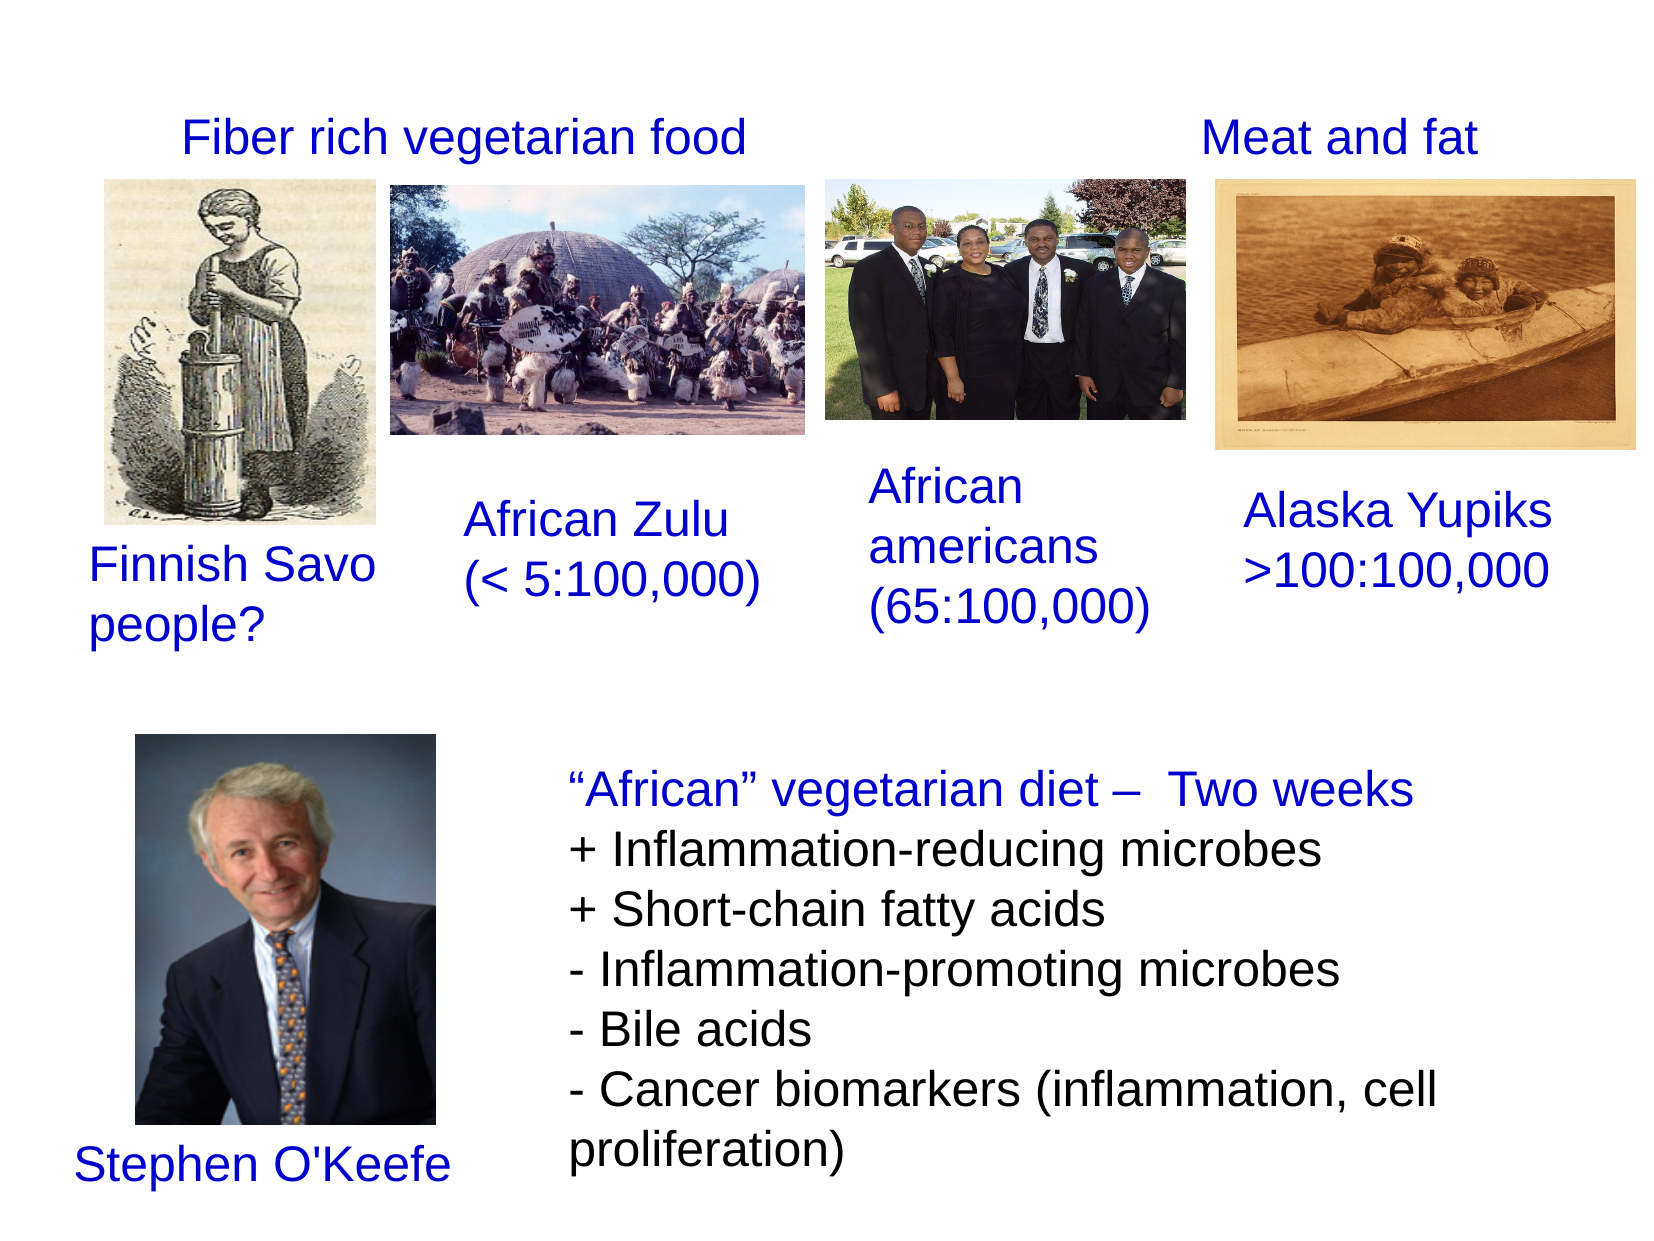

Fiber rich vegetarian food
Meat and fat
African americans (65:100,000)
Alaska Yupiks
>100:100,000
African Zulu
(< 5:100,000)
Finnish Savo people?
“African” vegetarian diet – Two weeks
+ Inflammation-reducing microbes
+ Short-chain fatty acids
- Inflammation-promoting microbes
- Bile acids
- Cancer biomarkers (inflammation, cell proliferation)
Stephen O'Keefe